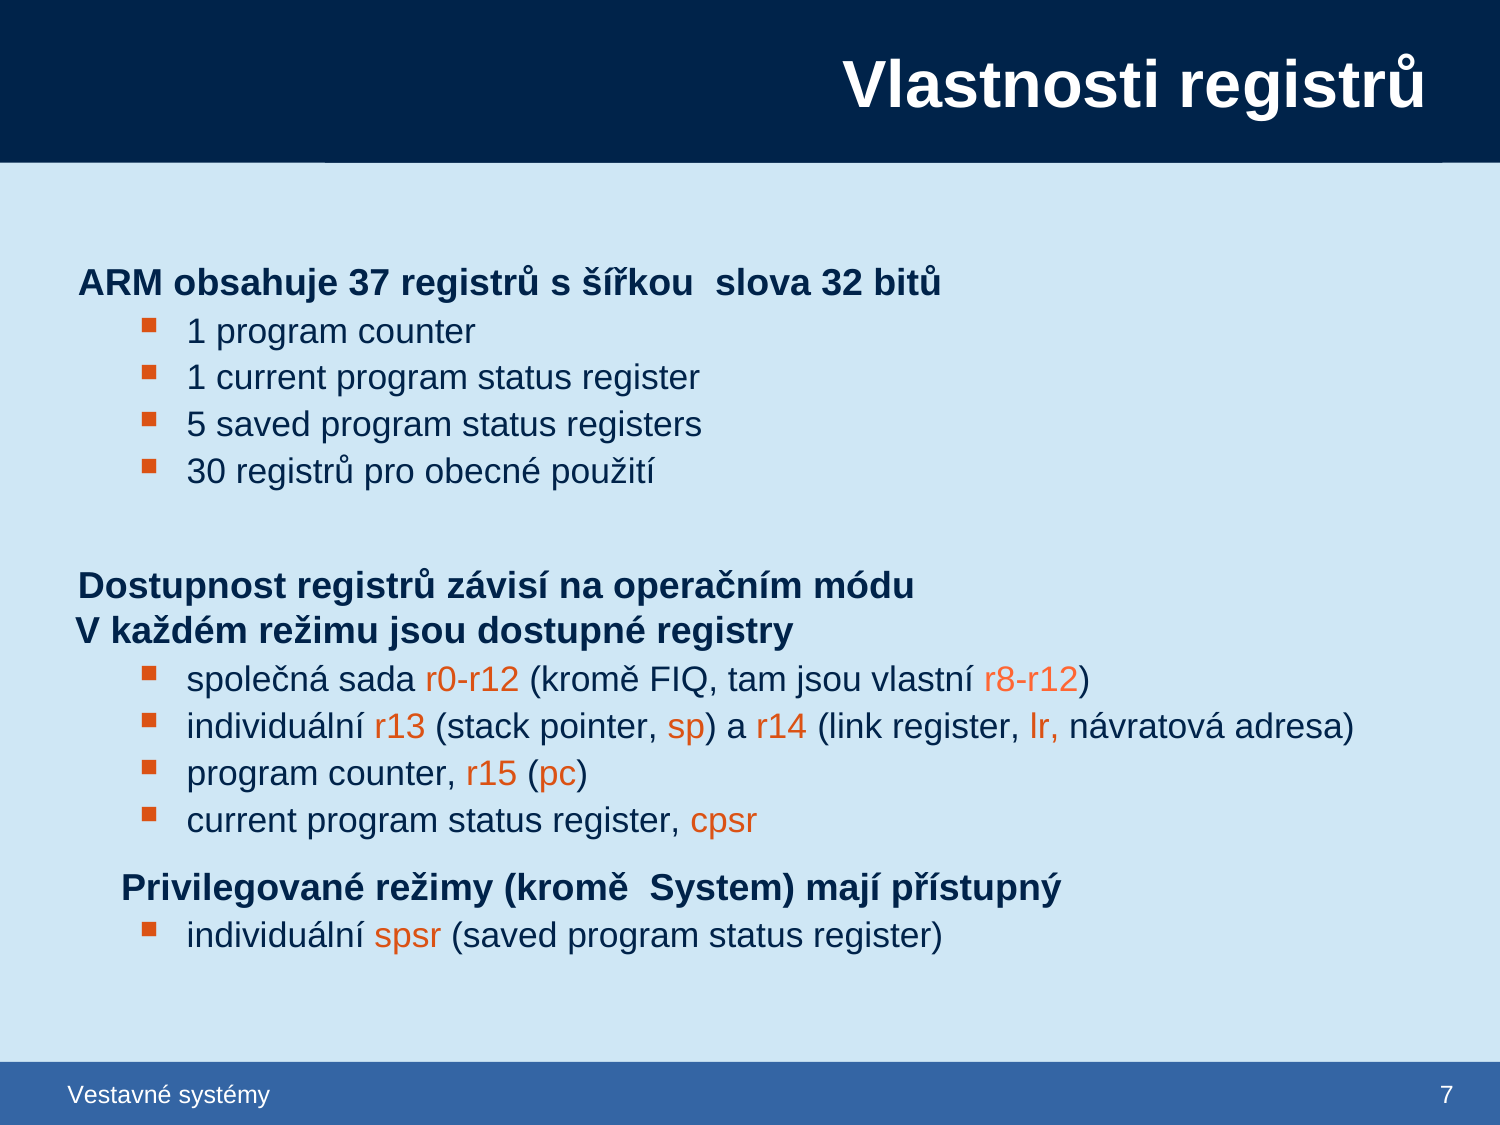

# Vlastnosti registrů
ARM obsahuje 37 registrů s šířkou slova 32 bitů
1 program counter
1 current program status register
5 saved program status registers
30 registrů pro obecné použití
Dostupnost registrů závisí na operačním módu
 V každém režimu jsou dostupné registry
společná sada r0-r12 (kromě FIQ, tam jsou vlastní r8-r12)
individuální r13 (stack pointer, sp) a r14 (link register, lr, návratová adresa)
program counter, r15 (pc)
current program status register, cpsr
	Privilegované režimy (kromě System) mají přístupný
individuální spsr (saved program status register)